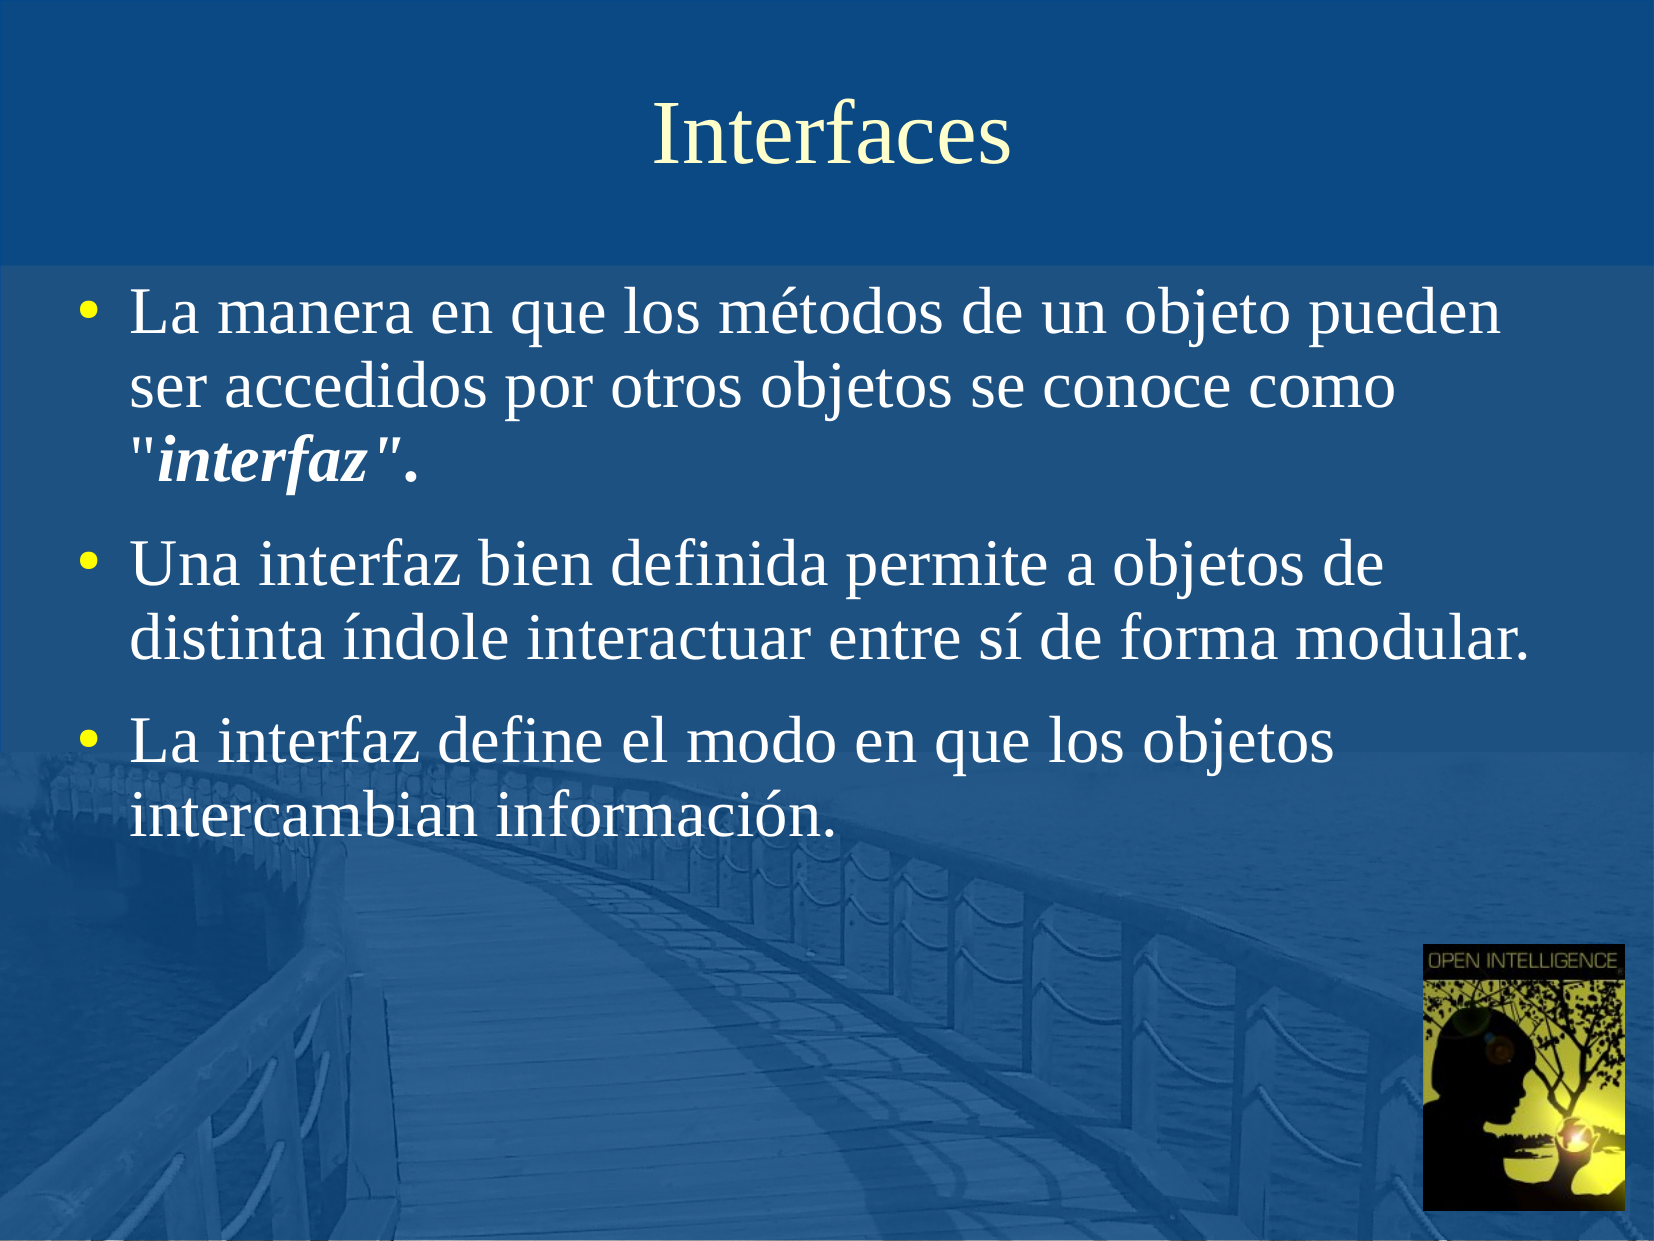

# Interfaces
La manera en que los métodos de un objeto pueden ser accedidos por otros objetos se conoce como "interfaz".
Una interfaz bien definida permite a objetos de distinta índole interactuar entre sí de forma modular.
La interfaz define el modo en que los objetos intercambian información.